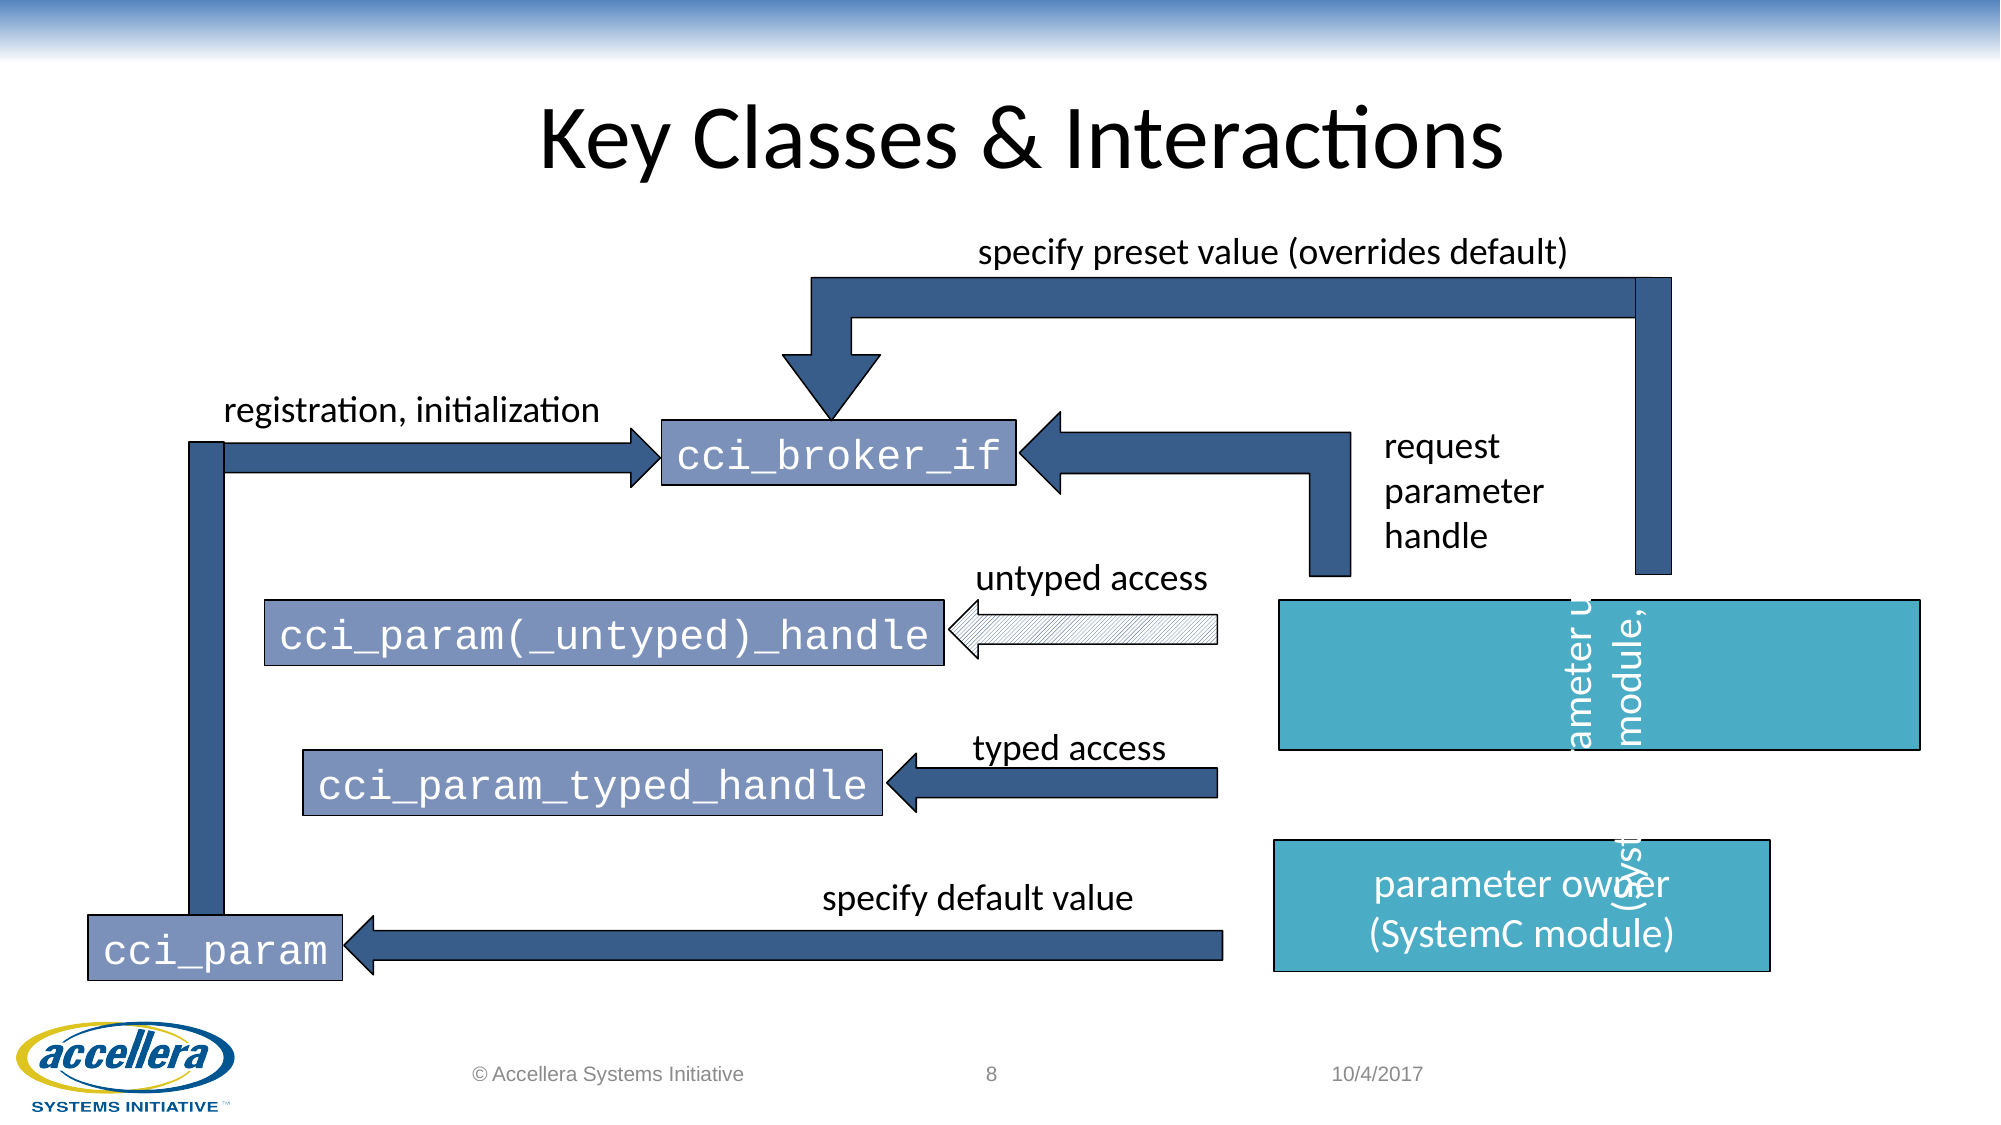

# Key Classes & Interactions
specify preset value (overrides default)
parameter user
(SystemC module, tool, etc.)
registration, initialization
request
parameter
handle
cci_broker_if
untyped access
cci_param(_untyped)_handle
typed access
cci_param_typed_handle
parameter owner
(SystemC module)
specify default value
cci_param
© Accellera Systems Initiative
10/4/2017